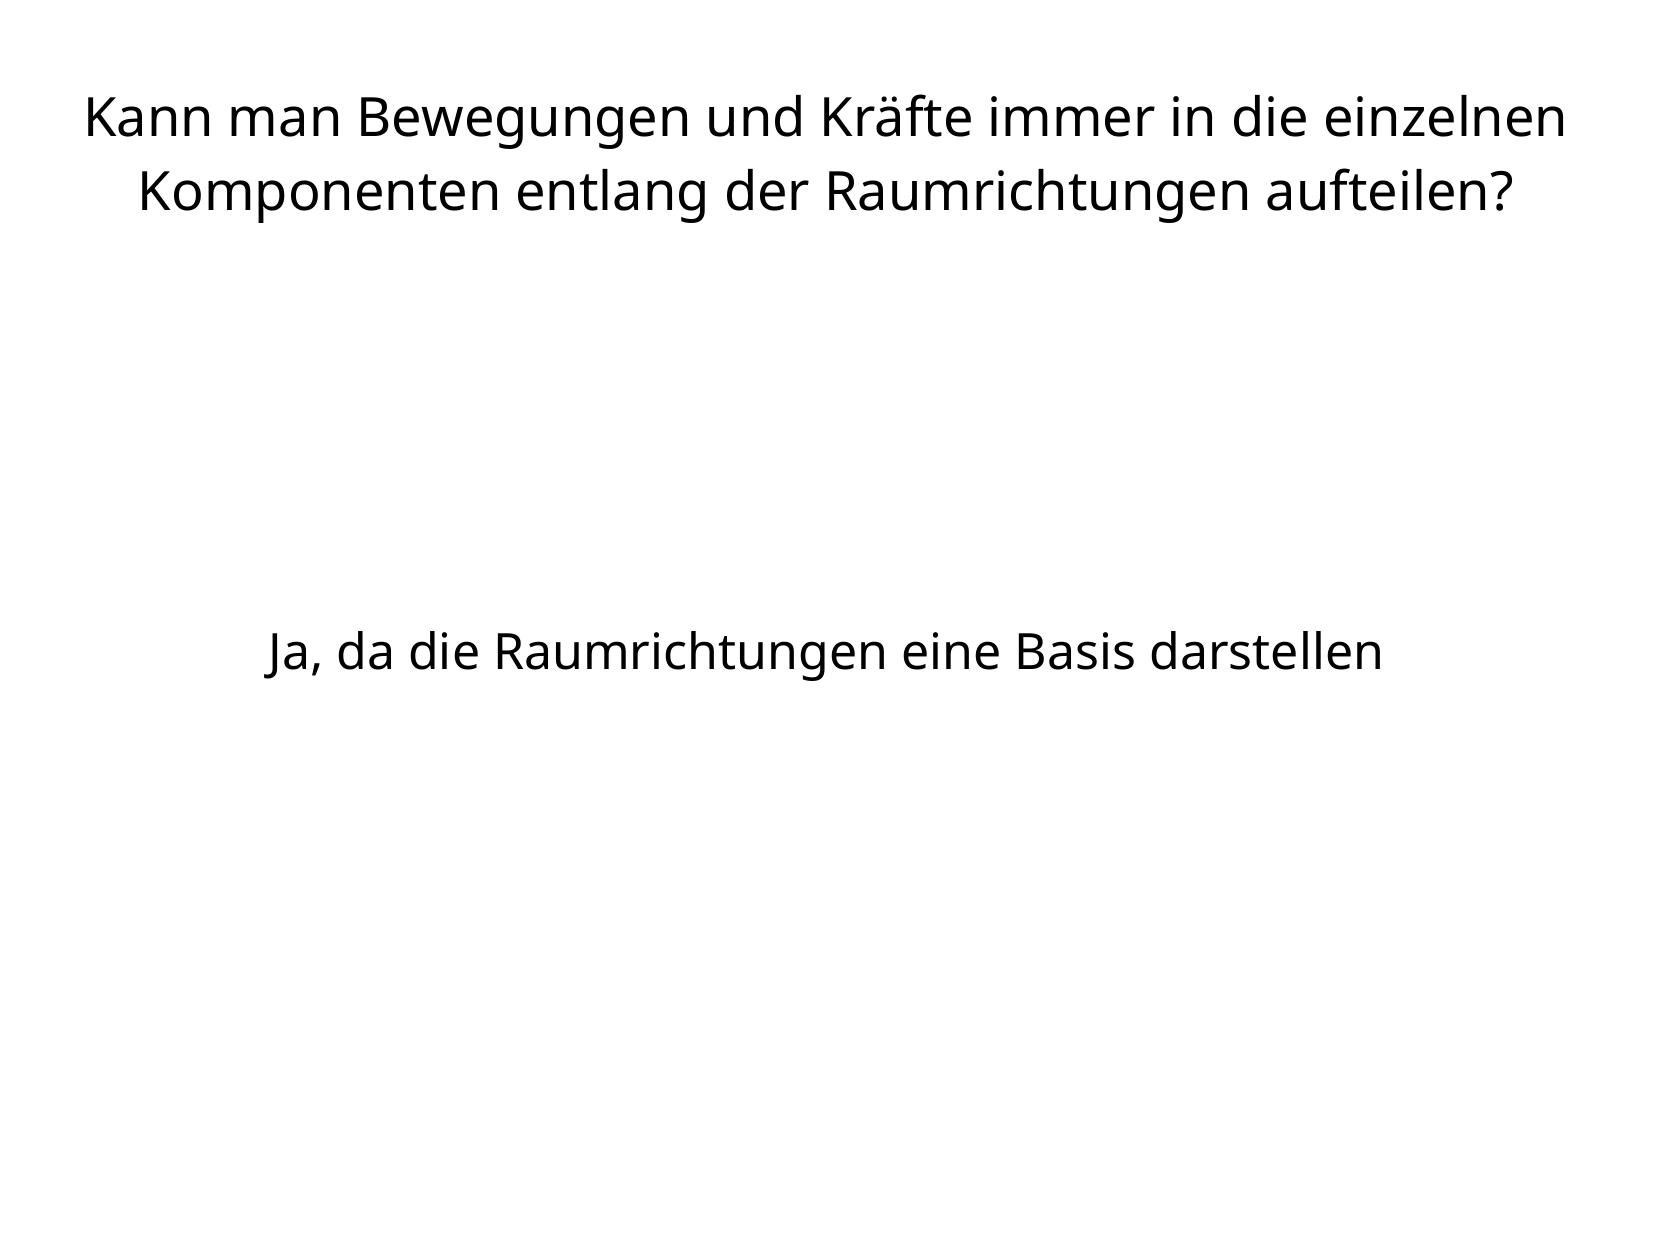

# Kann man Bewegungen und Kräfte immer in die einzelnen Komponenten entlang der Raumrichtungen aufteilen?
Ja, da die Raumrichtungen eine Basis darstellen